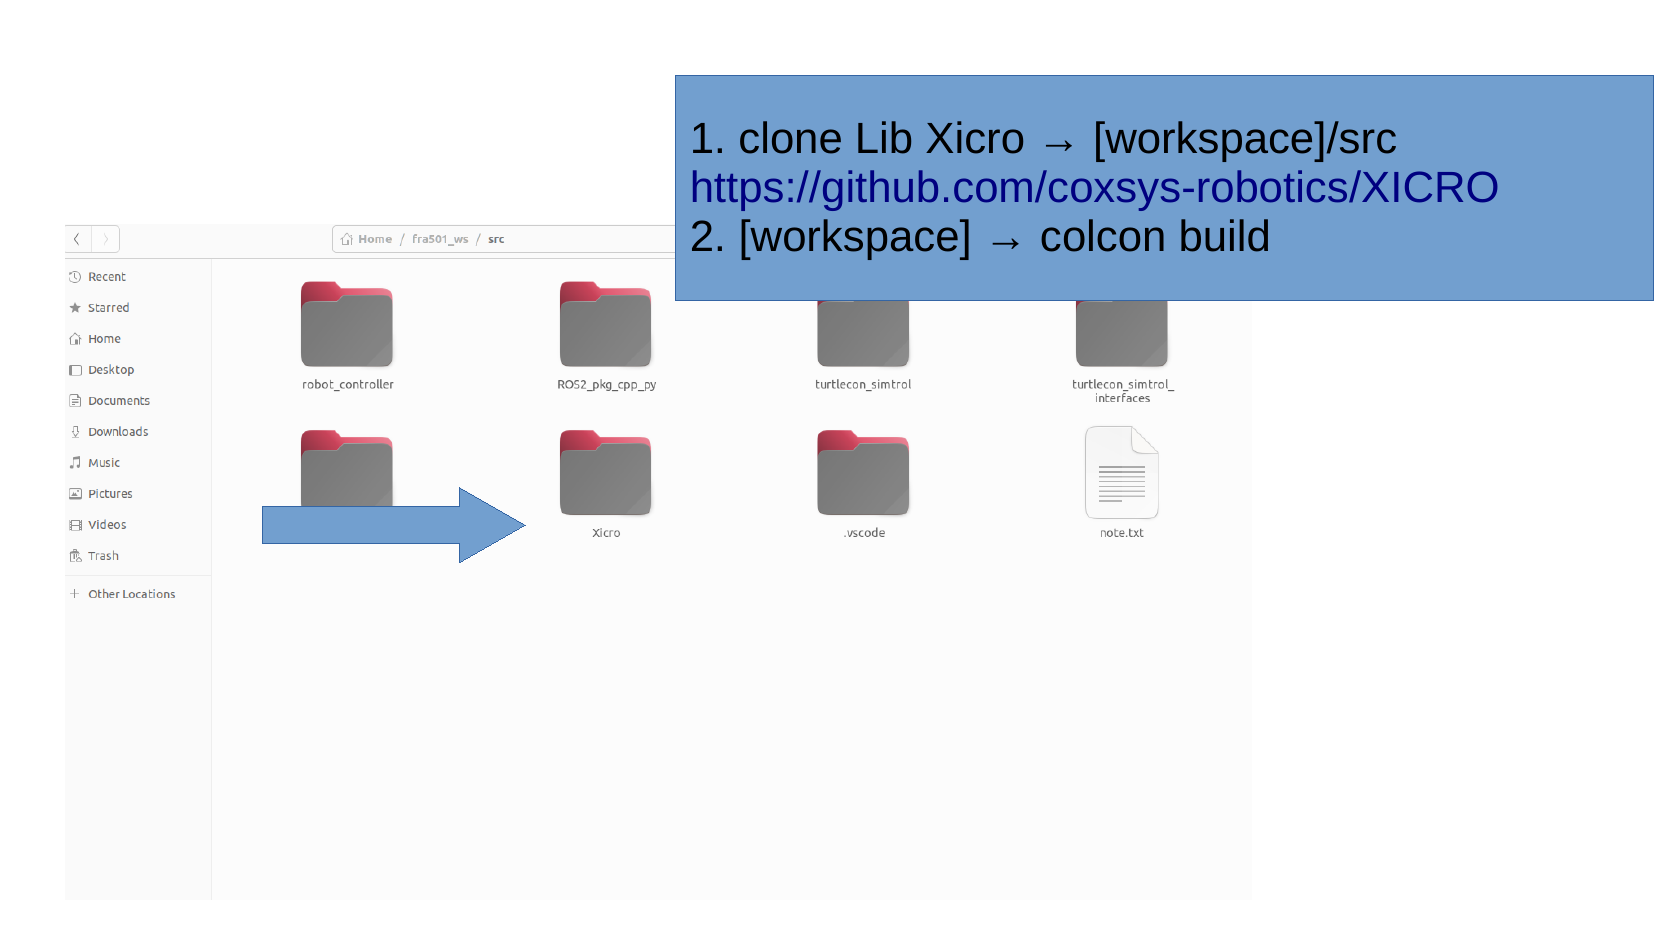

1. clone Lib Xicro → [workspace]/src
https://github.com/coxsys-robotics/XICRO
2. [workspace] → colcon build